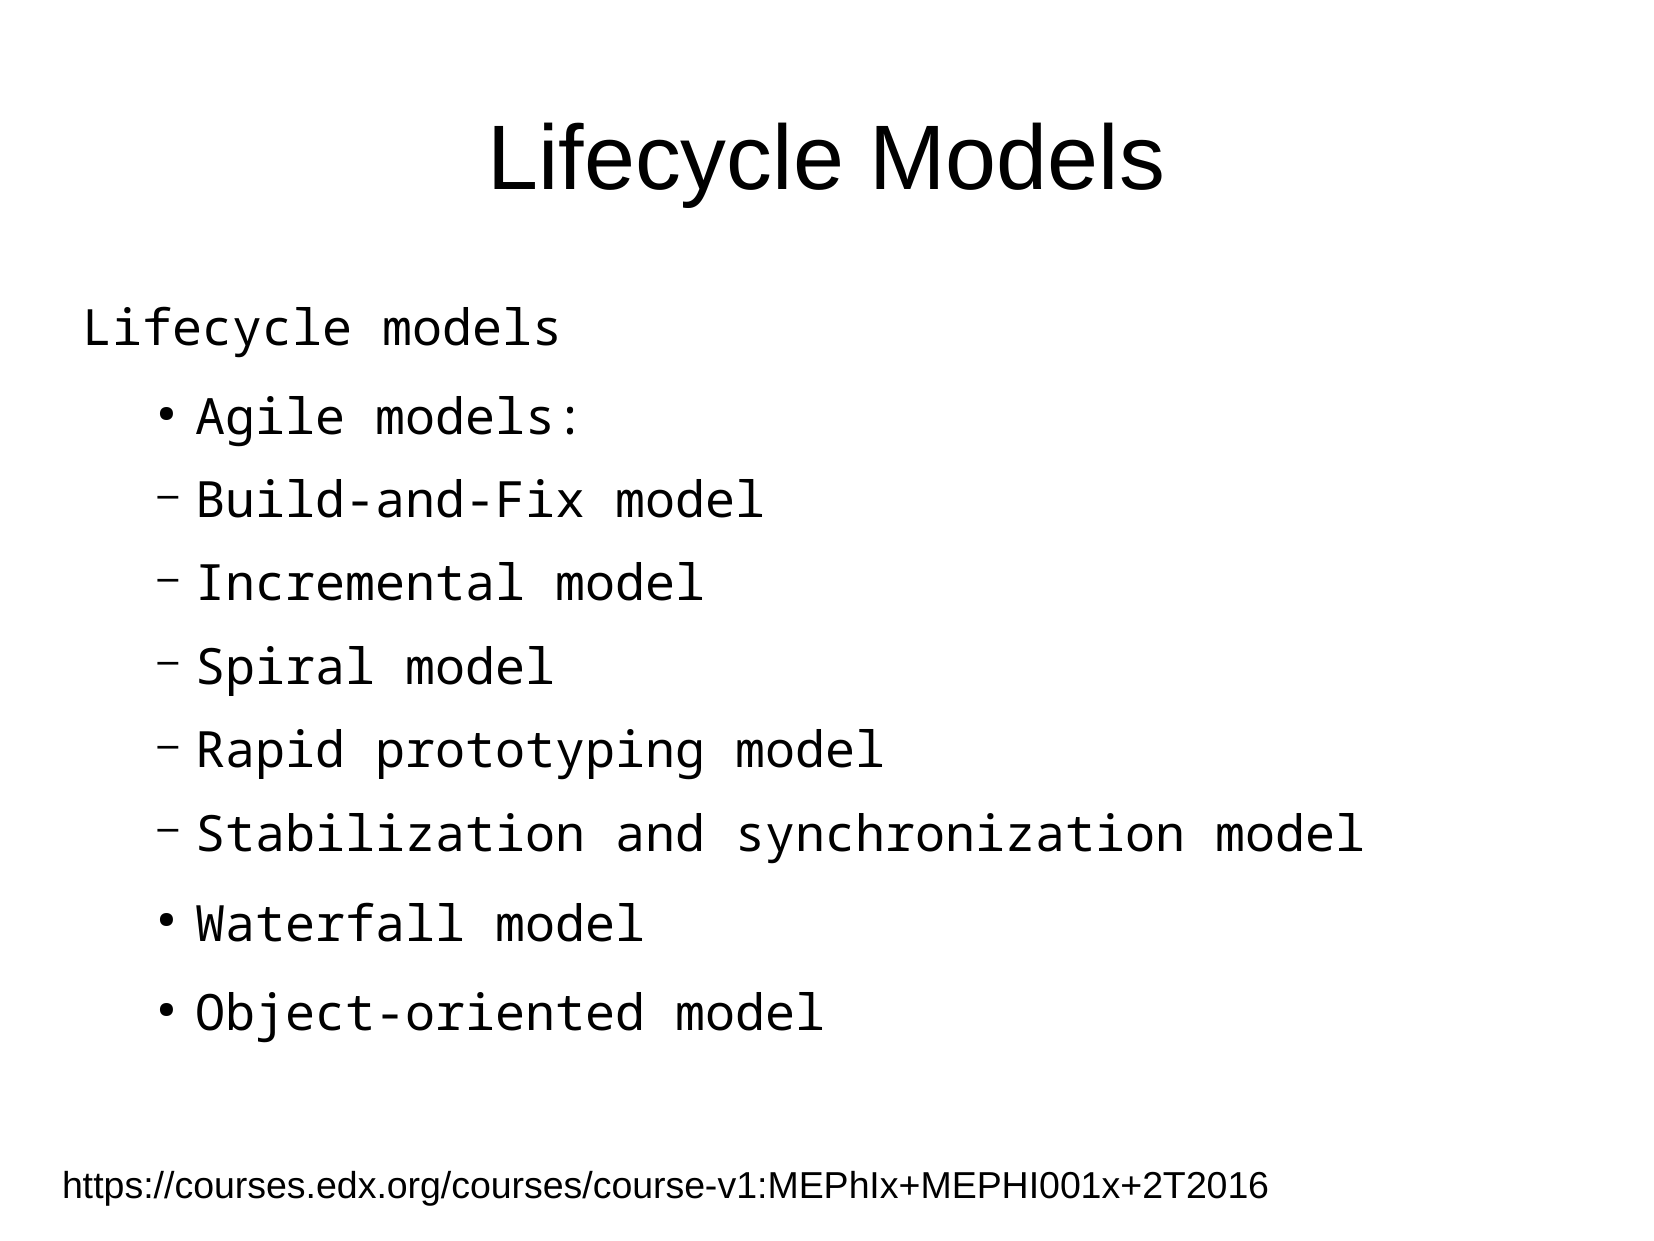

# Lifecycle Models
Lifecycle models
Agile models:
Build-and-Fix model
Incremental model
Spiral model
Rapid prototyping model
Stabilization and synchronization model
Waterfall model
Object-oriented model
https://courses.edx.org/courses/course-v1:MEPhIx+MEPHI001x+2T2016